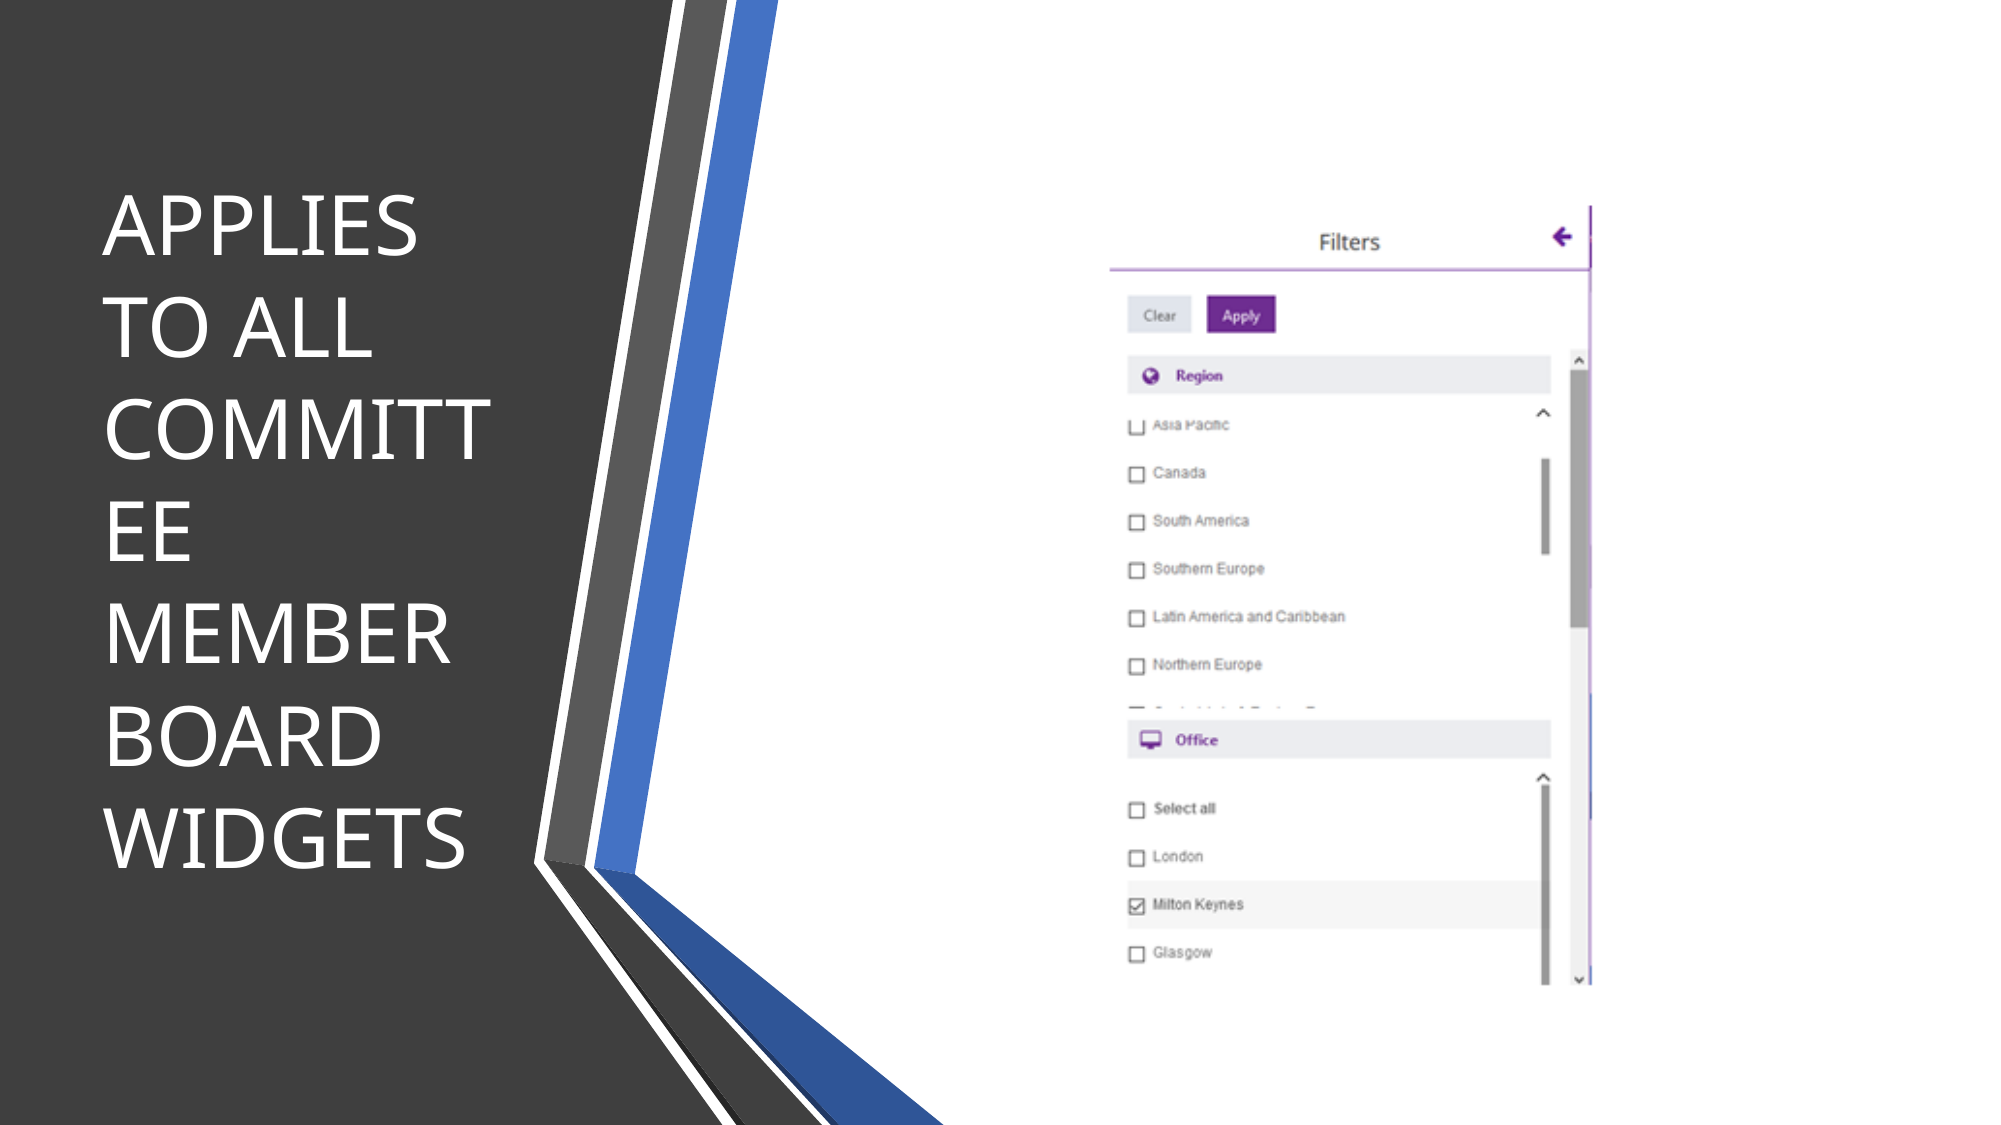

# APPLIES TO ALL COMMITTEE MEMBER BOARD WIDGETS